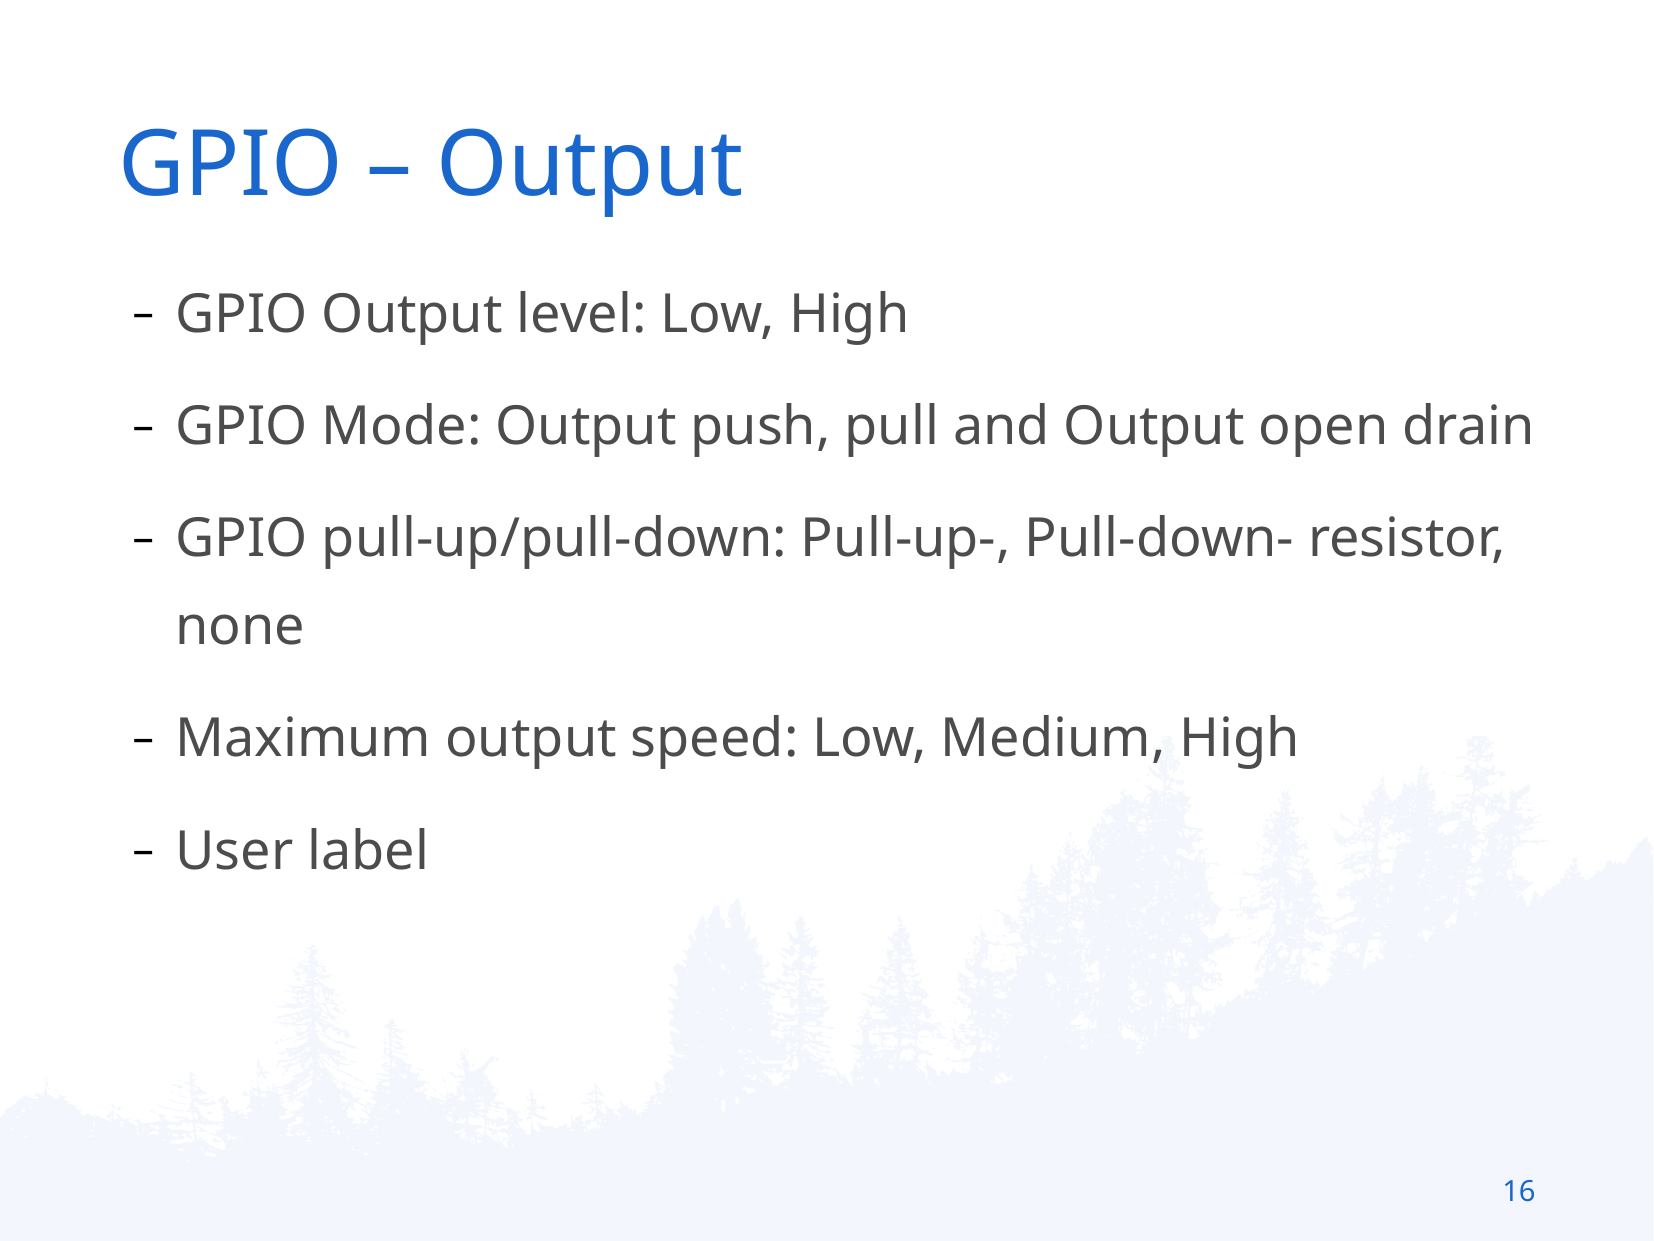

# GPIO – Output
GPIO Output level: Low, High
GPIO Mode: Output push, pull and Output open drain
GPIO pull-up/pull-down: Pull-up-, Pull-down- resistor, none
Maximum output speed: Low, Medium, High
User label
16